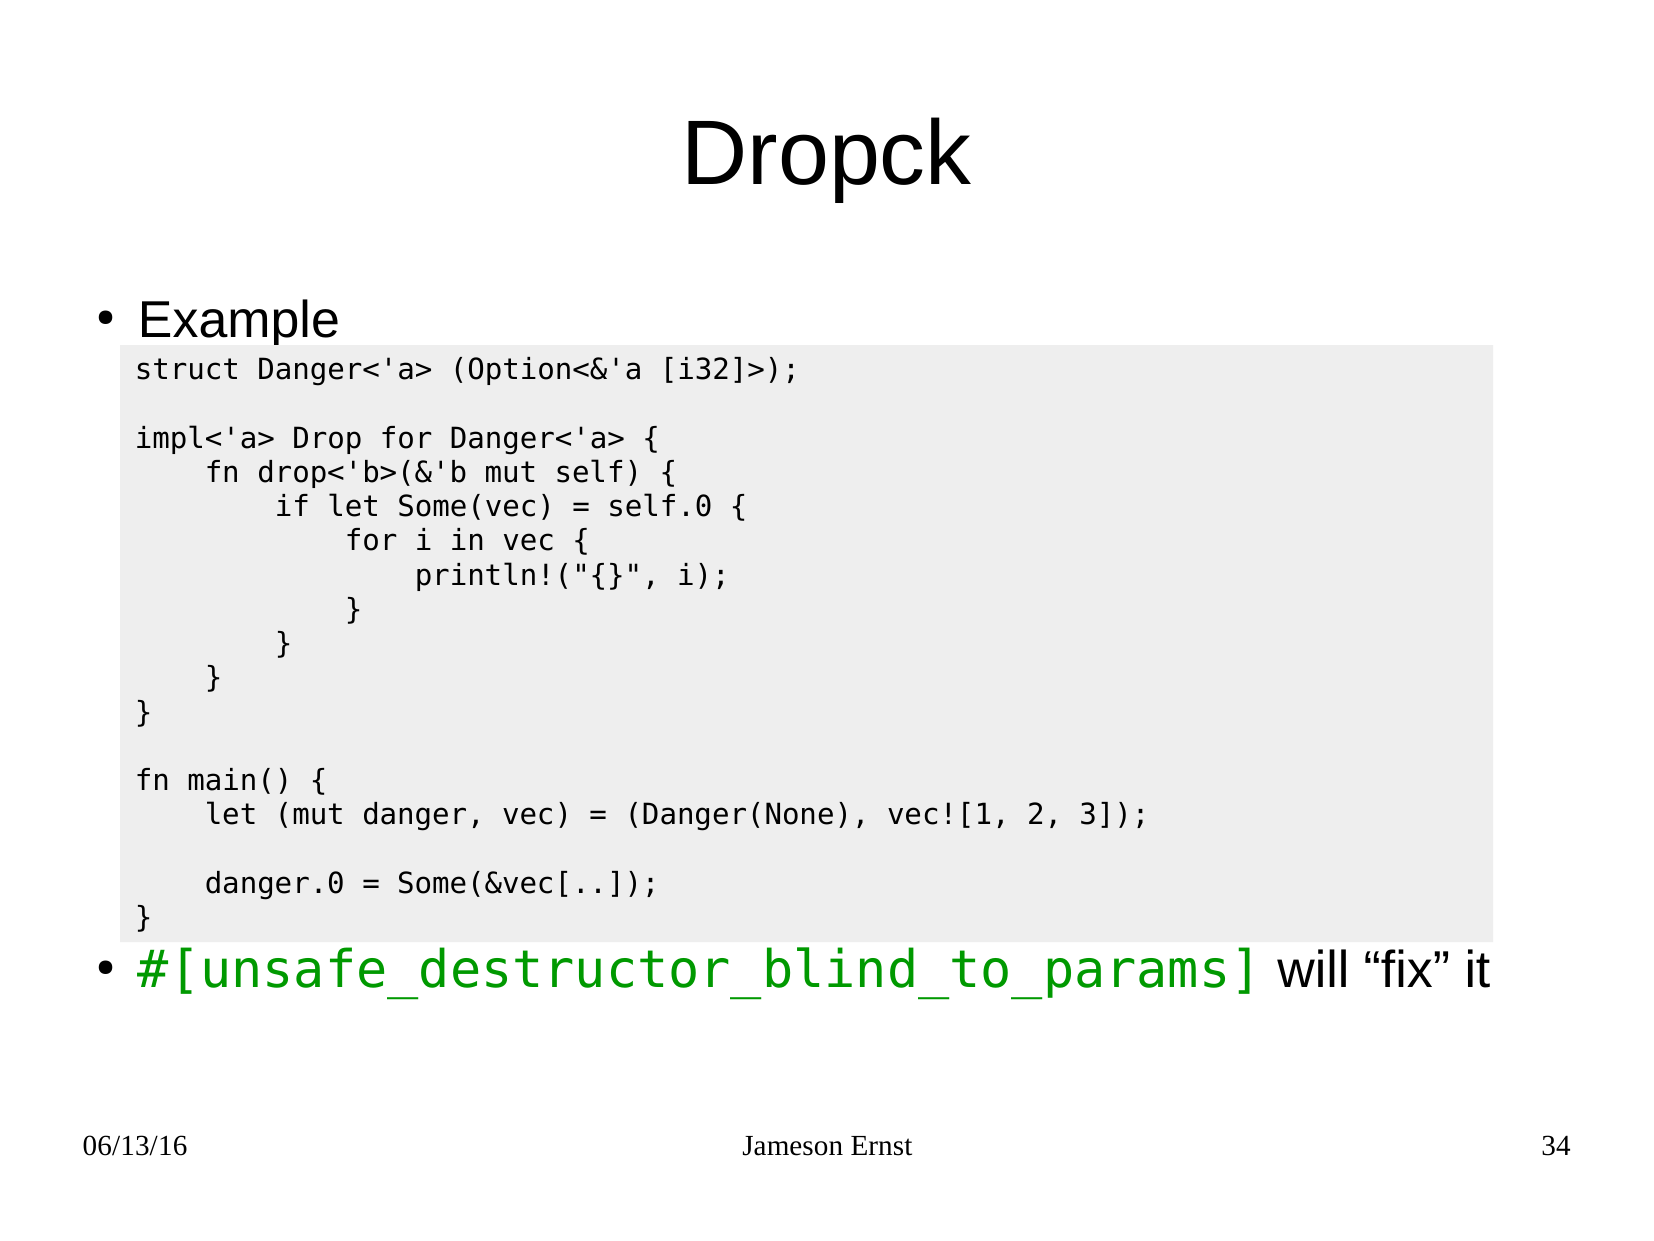

# Dropck
Example
#[unsafe_destructor_blind_to_params] will “fix” it
struct Danger<'a> (Option<&'a [i32]>);
impl<'a> Drop for Danger<'a> {
 fn drop<'b>(&'b mut self) {
 if let Some(vec) = self.0 {
 for i in vec {
 println!("{}", i);
 }
 }
 }
}
fn main() {
 let (mut danger, vec) = (Danger(None), vec![1, 2, 3]);
 danger.0 = Some(&vec[..]);
}
06/13/16
Jameson Ernst
34